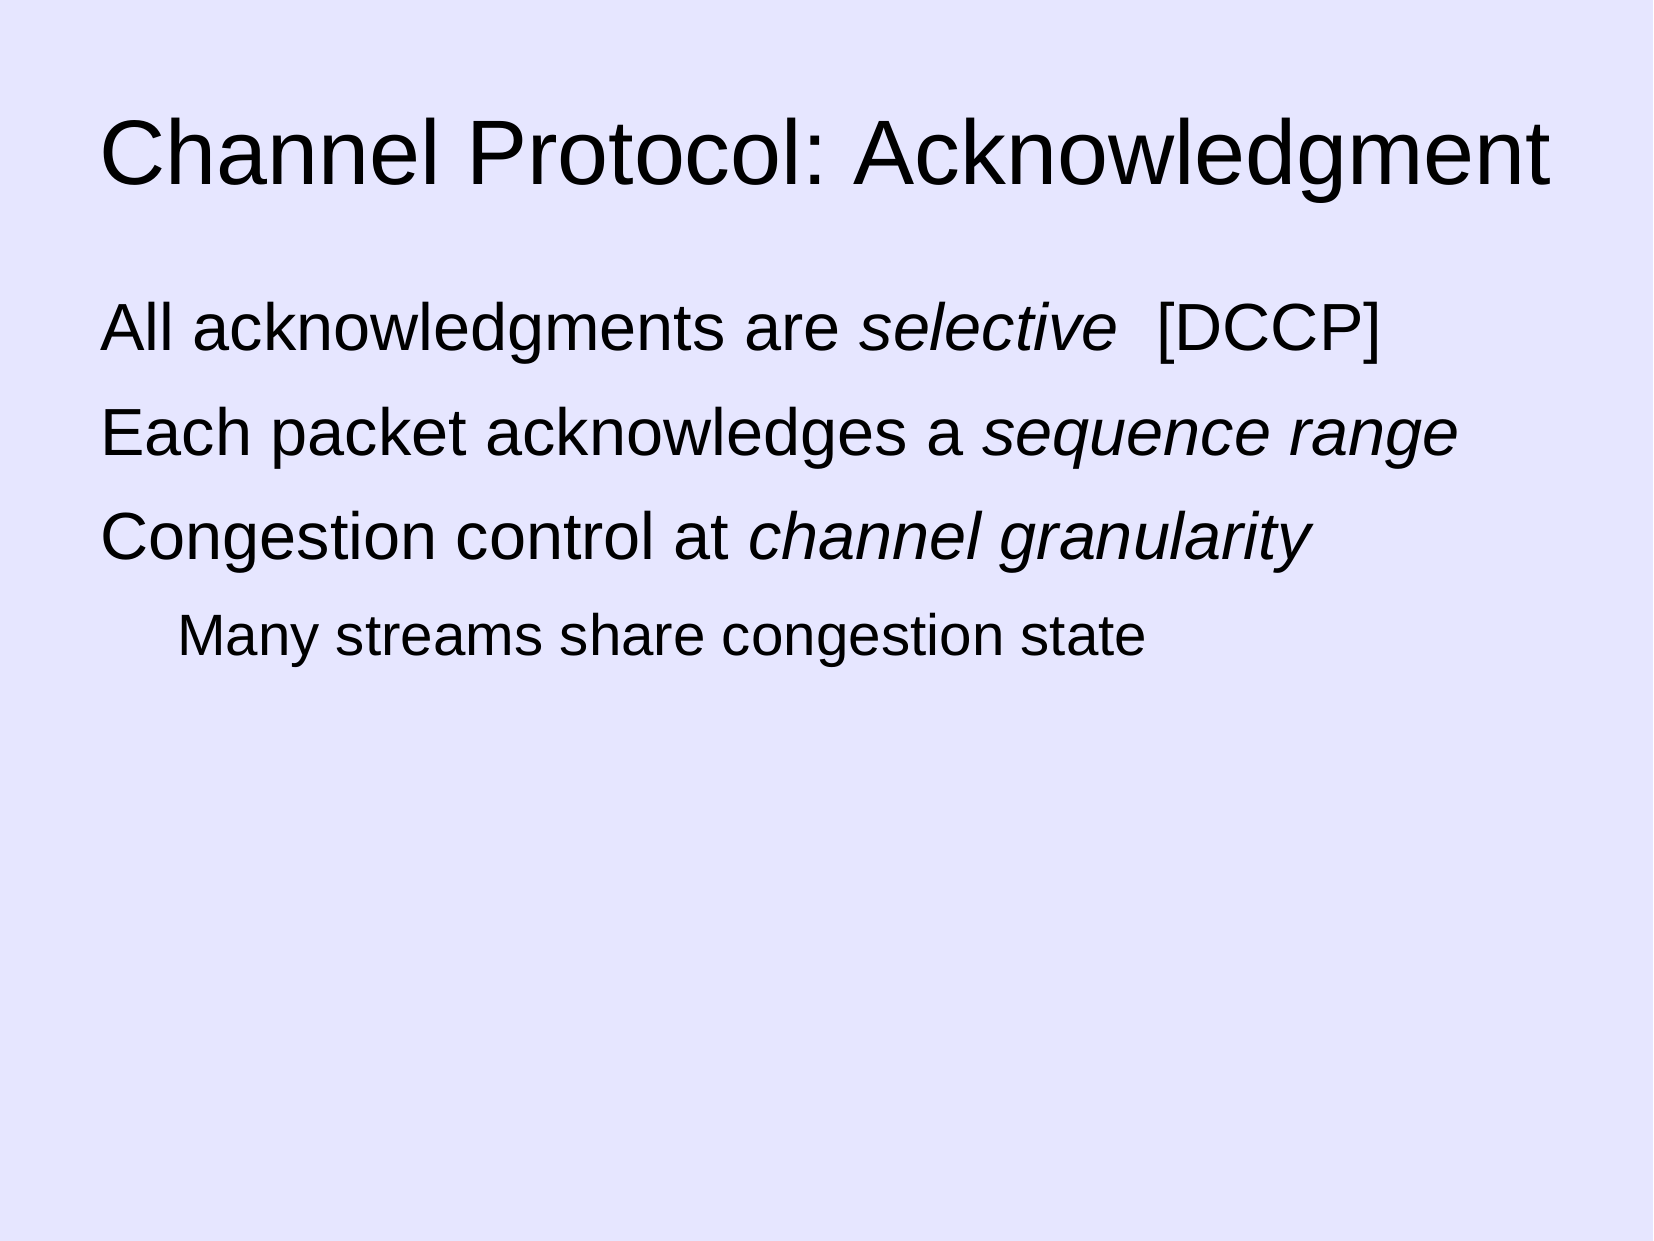

# Channel Protocol: Acknowledgment
All acknowledgments are selective [DCCP]
Each packet acknowledges a sequence range
Congestion control at channel granularity
Many streams share congestion state